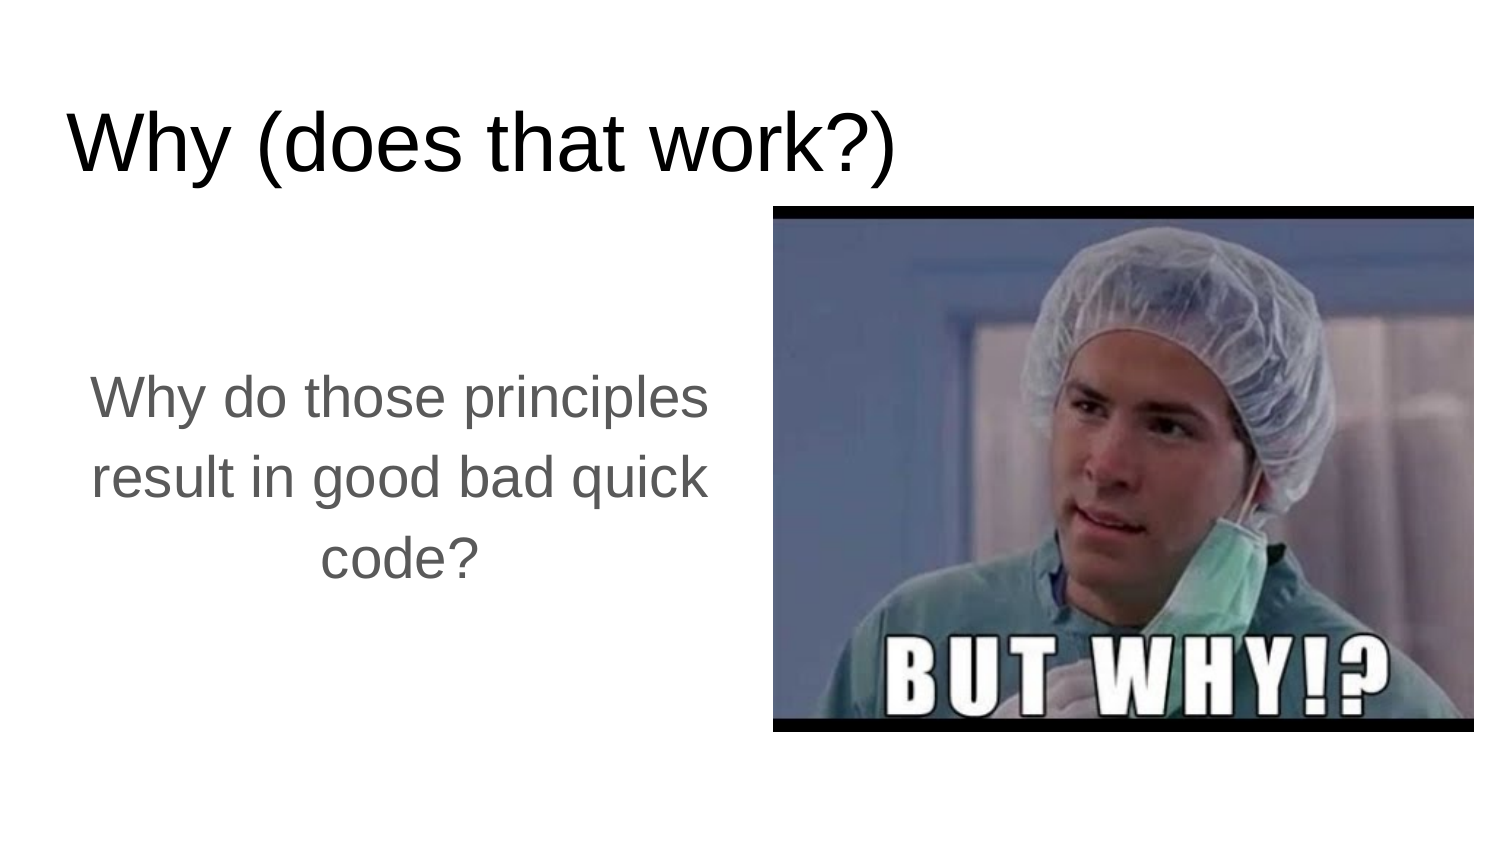

# Why (does that work?)
Why do those principles result in good bad quick code?